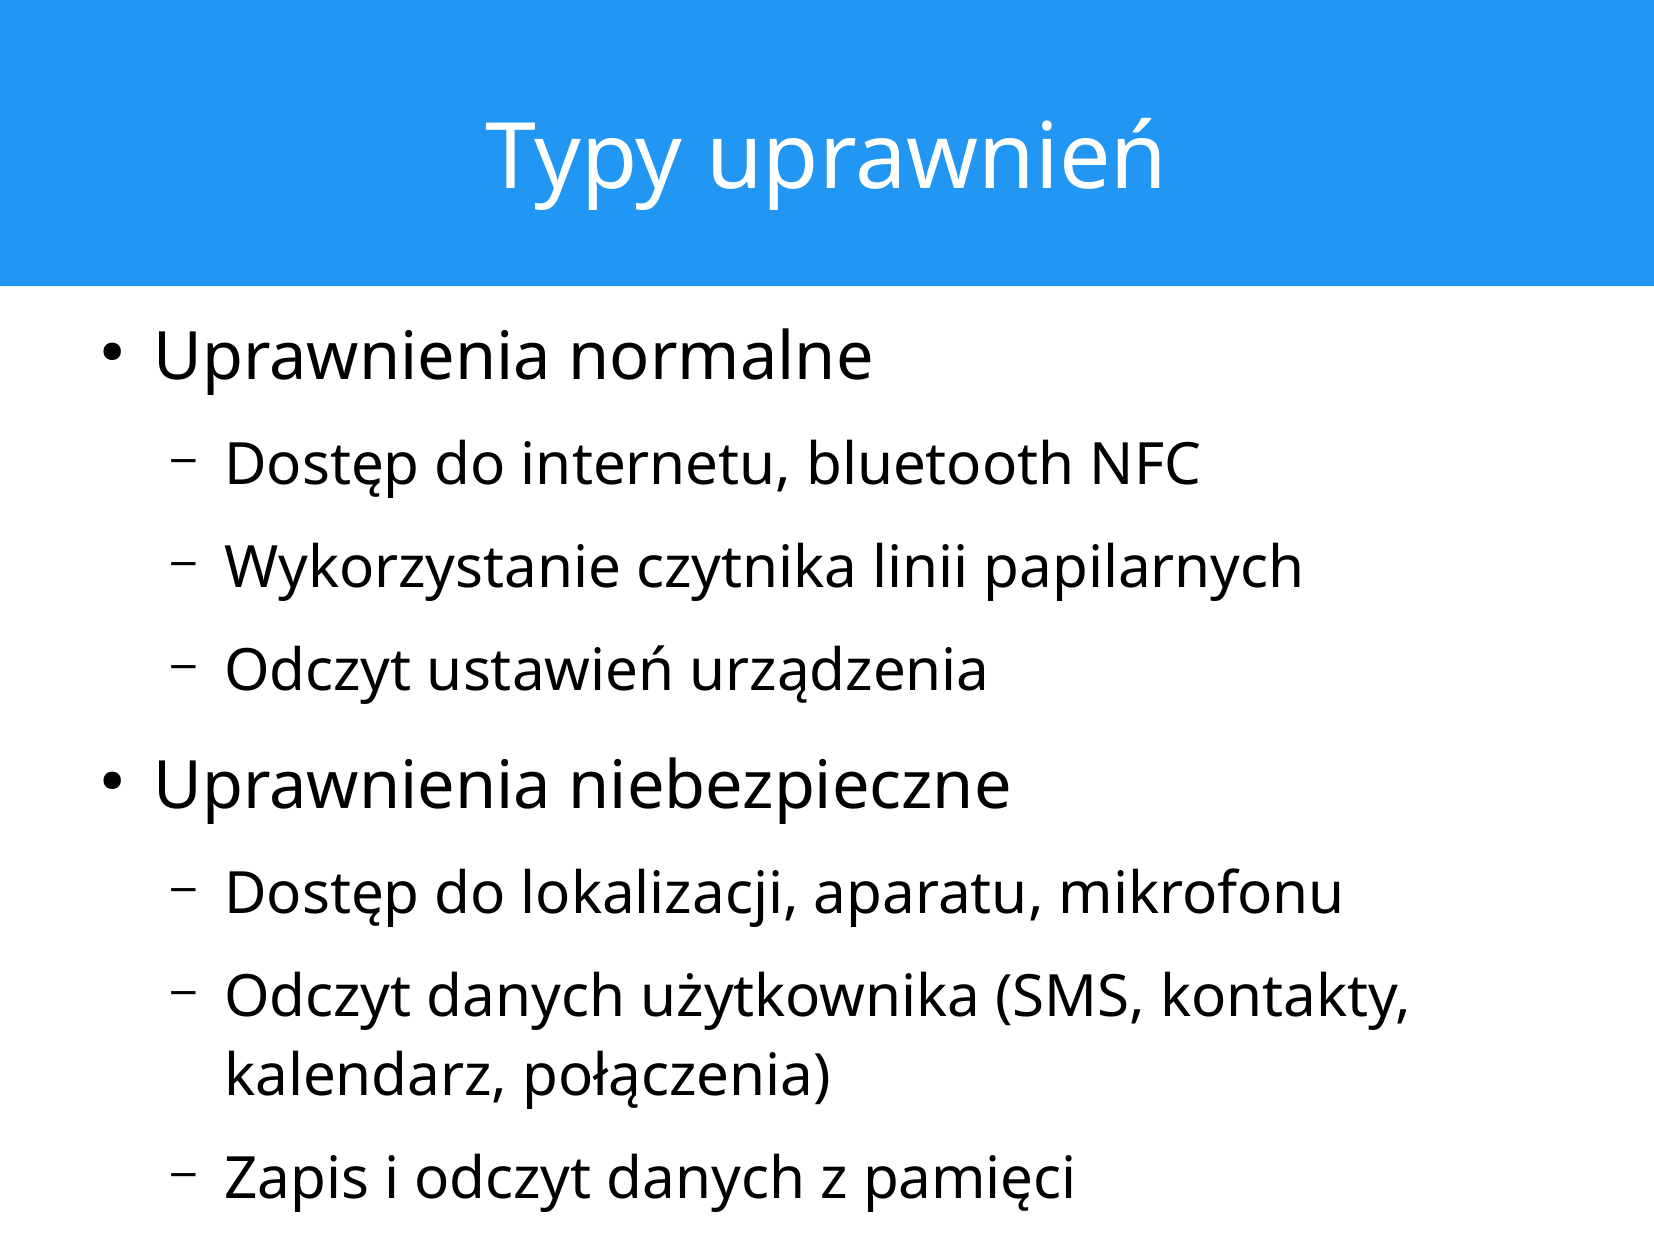

# Typy uprawnień
Uprawnienia normalne
Dostęp do internetu, bluetooth NFC
Wykorzystanie czytnika linii papilarnych
Odczyt ustawień urządzenia
Uprawnienia niebezpieczne
Dostęp do lokalizacji, aparatu, mikrofonu
Odczyt danych użytkownika (SMS, kontakty, kalendarz, połączenia)
Zapis i odczyt danych z pamięci